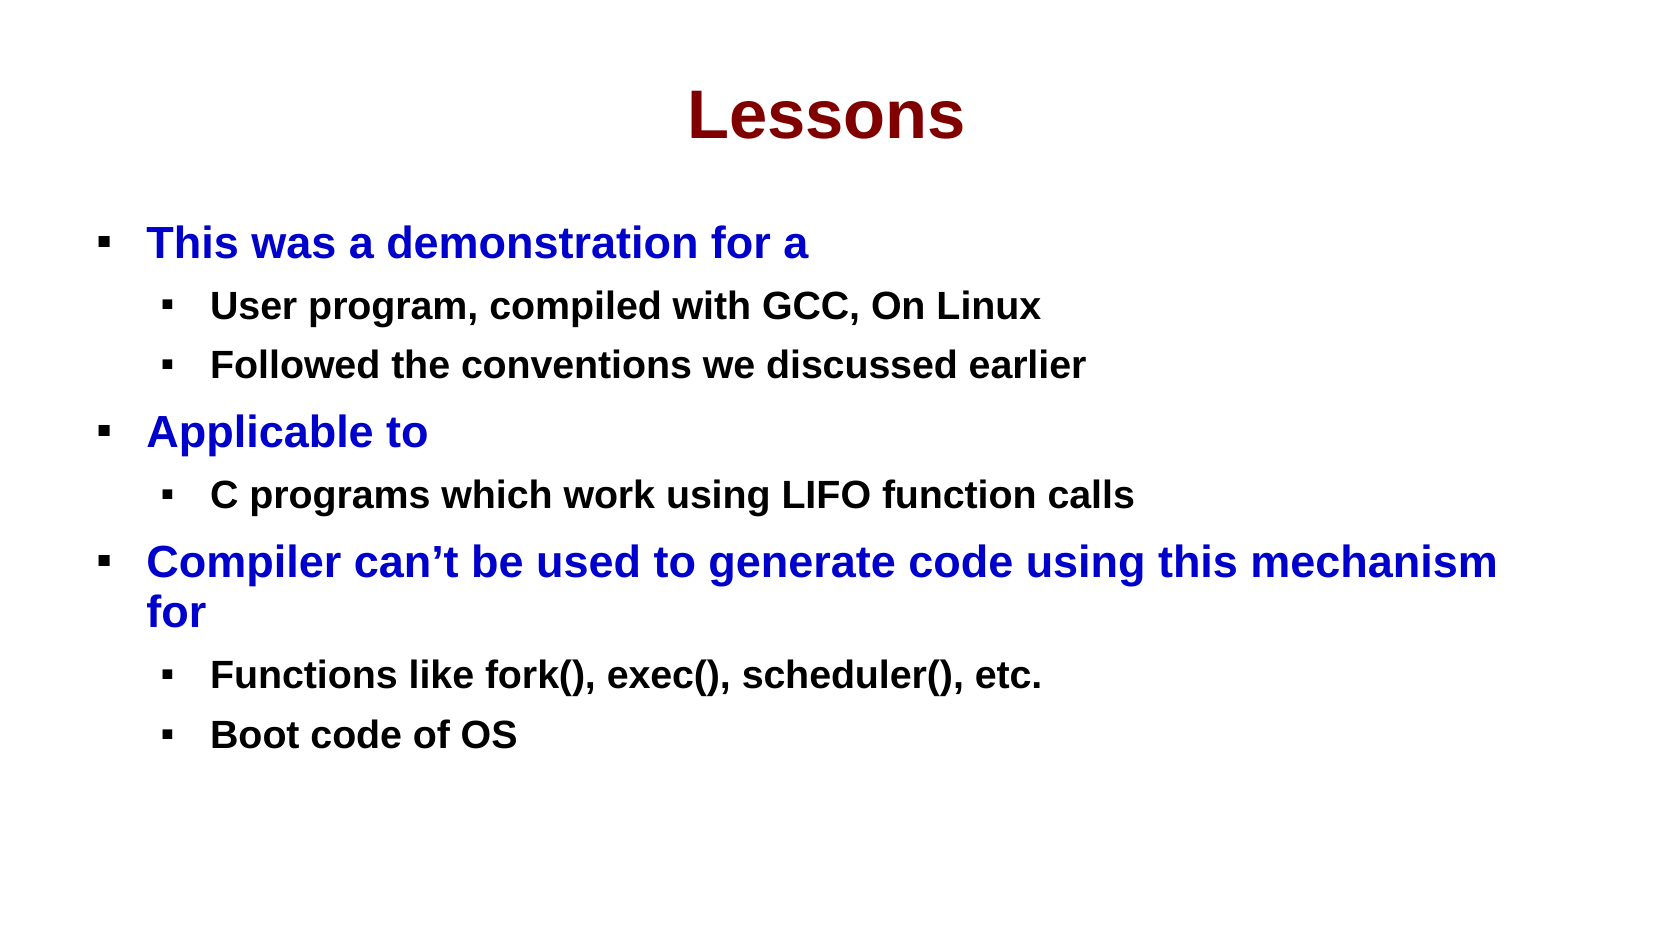

# Lessons
This was a demonstration for a
User program, compiled with GCC, On Linux
Followed the conventions we discussed earlier
Applicable to
C programs which work using LIFO function calls
Compiler can’t be used to generate code using this mechanism for
Functions like fork(), exec(), scheduler(), etc.
Boot code of OS